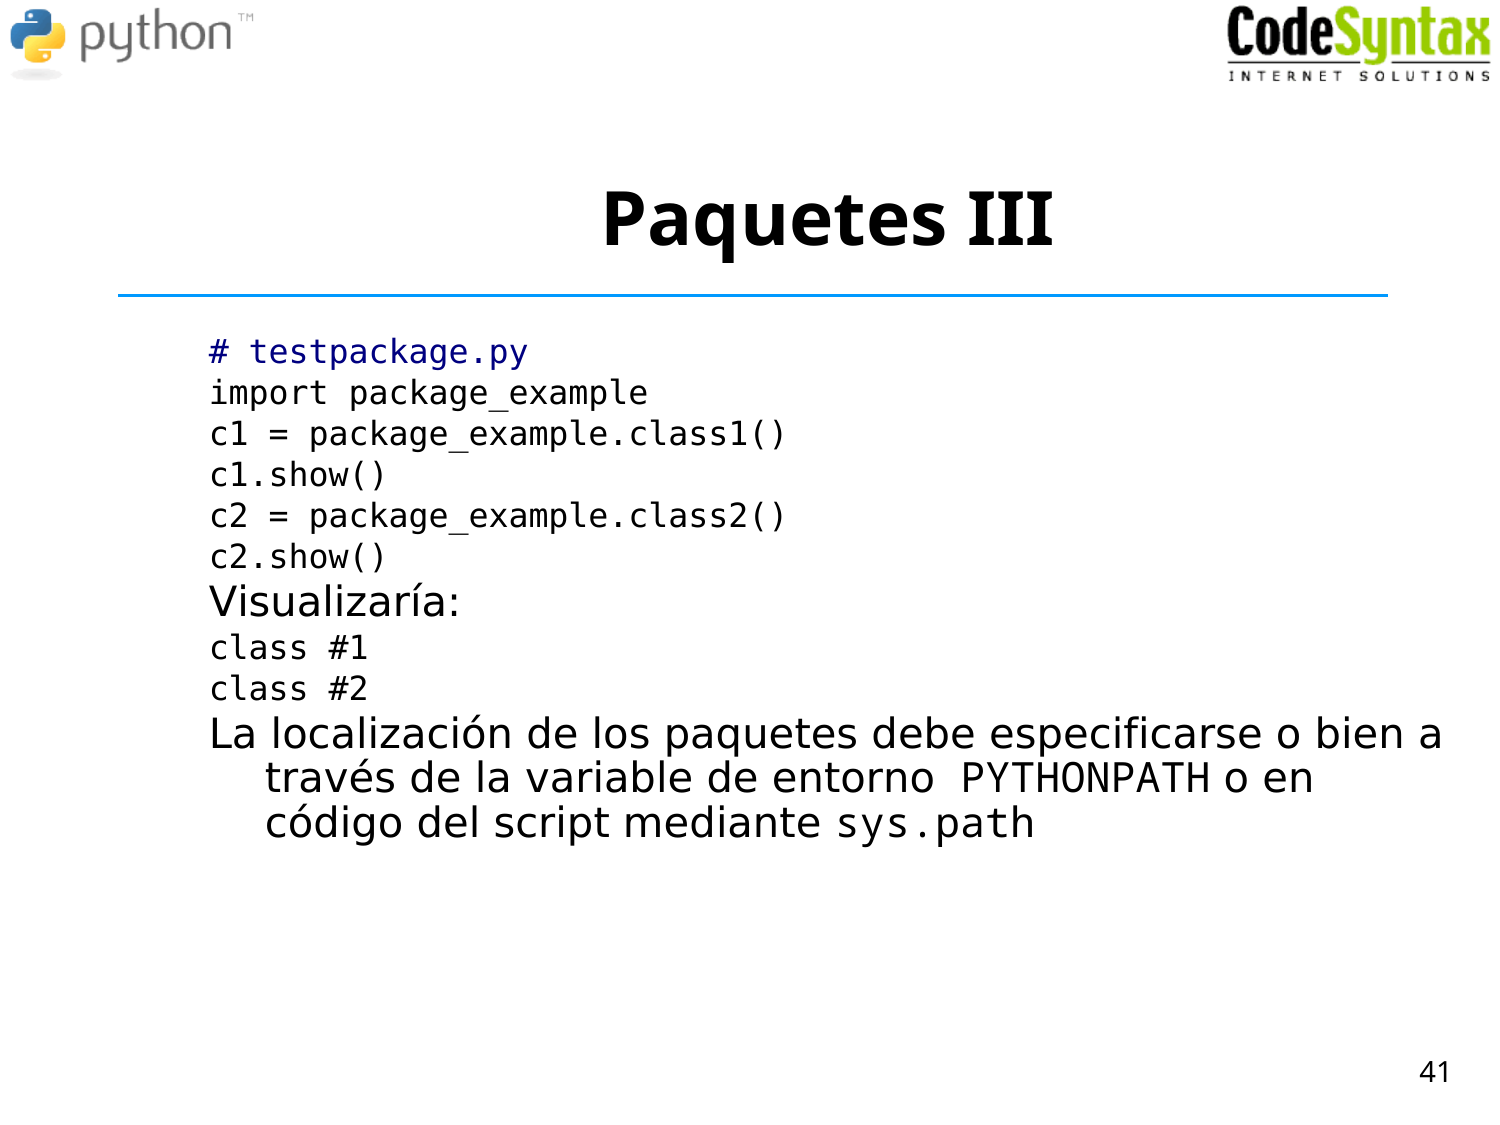

# Paquetes III
# testpackage.py
import package_example
c1 = package_example.class1()
c1.show()
c2 = package_example.class2()
c2.show()
Visualizaría:
class #1
class #2
La localización de los paquetes debe especificarse o bien a través de la variable de entorno PYTHONPATH o en código del script mediante sys.path
41